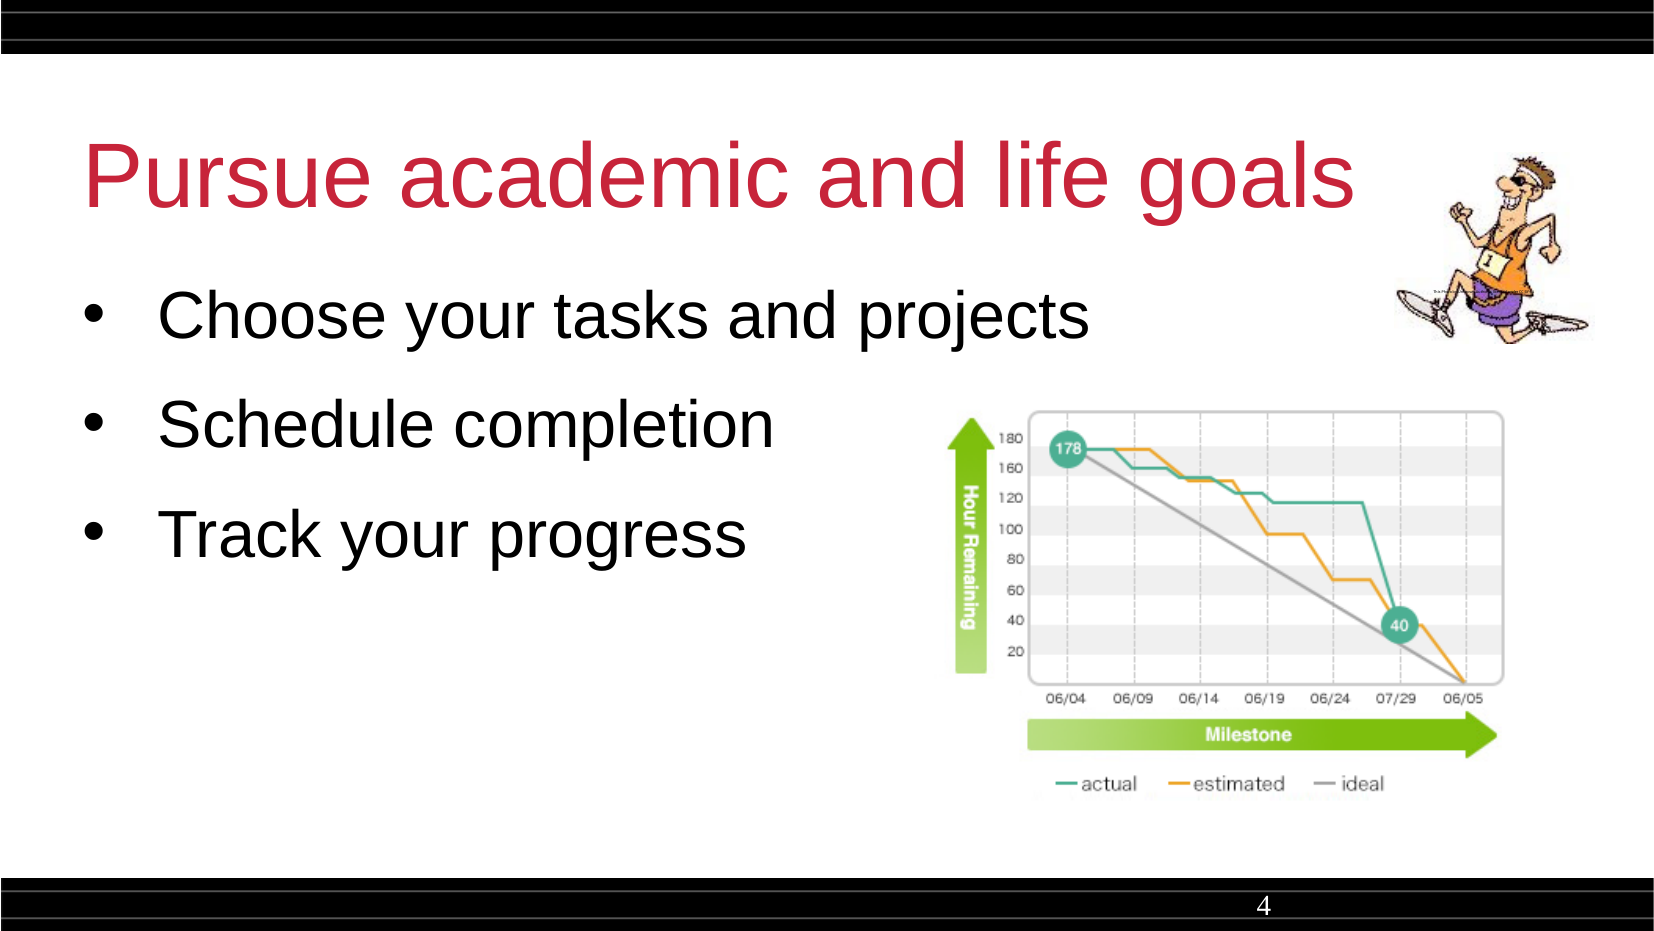

# Pursue academic and life goals
Choose your tasks and projects
Schedule completion
Track your progress
This Photo by Unknown Author is licensed under CC BY-SA